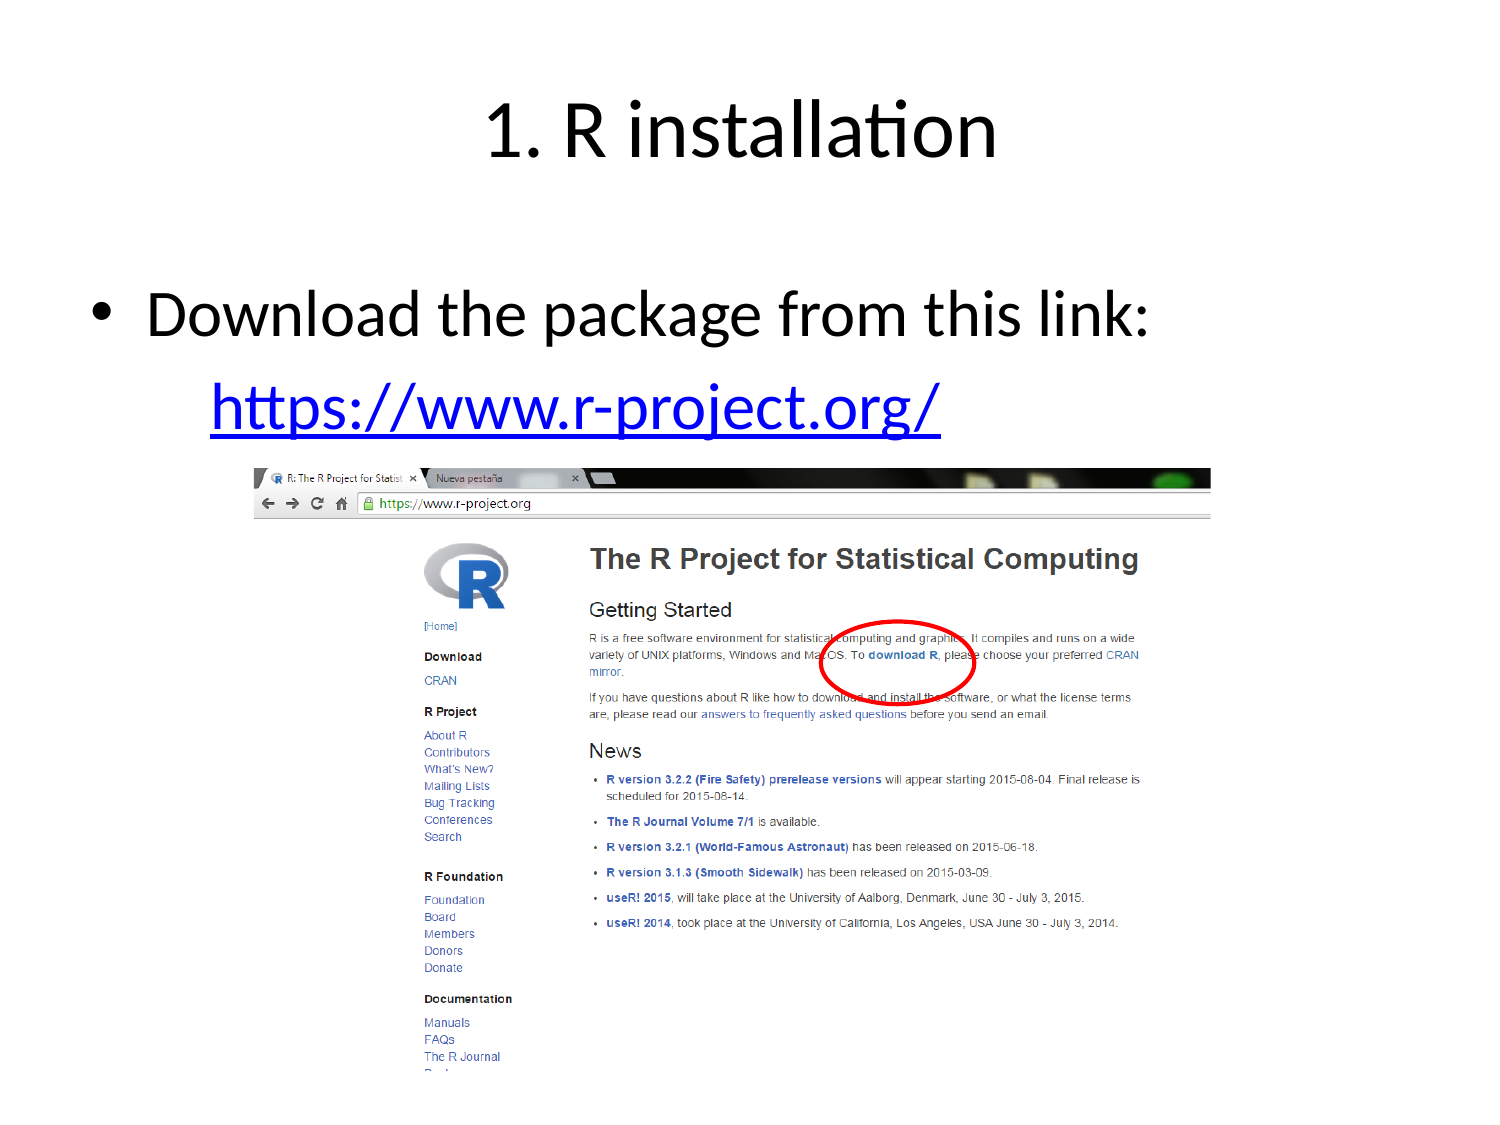

1. R installation
# Download the package from this link:
 https://www.r-project.org/